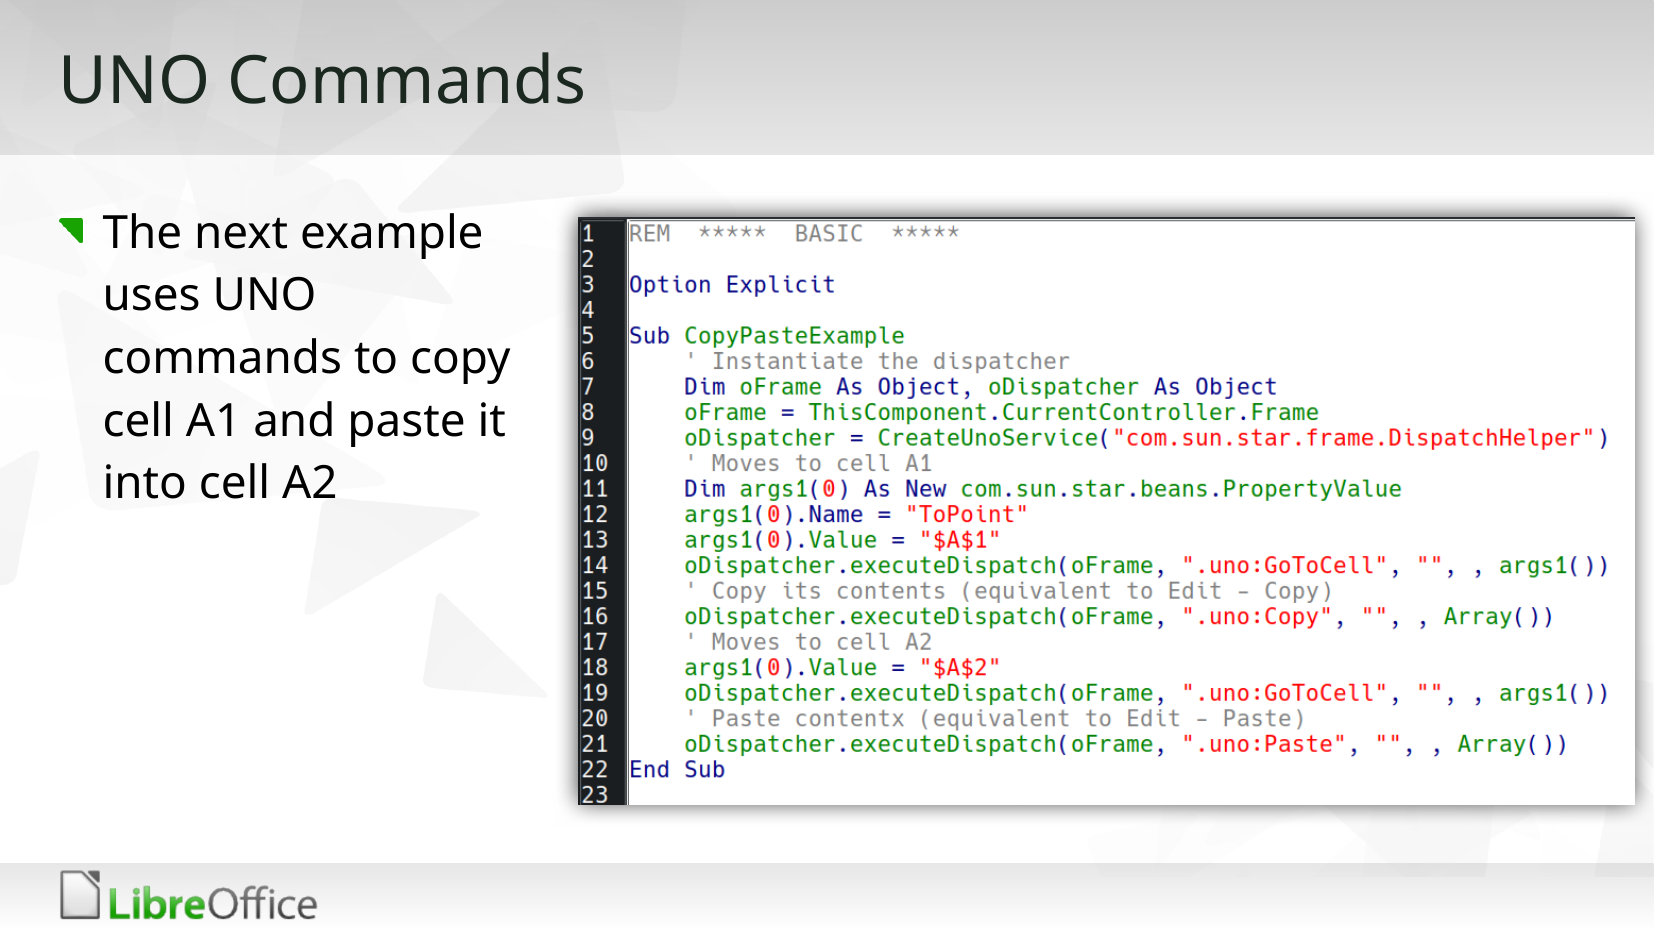

# UNO Commands
The next example uses UNO commands to copy cell A1 and paste it into cell A2